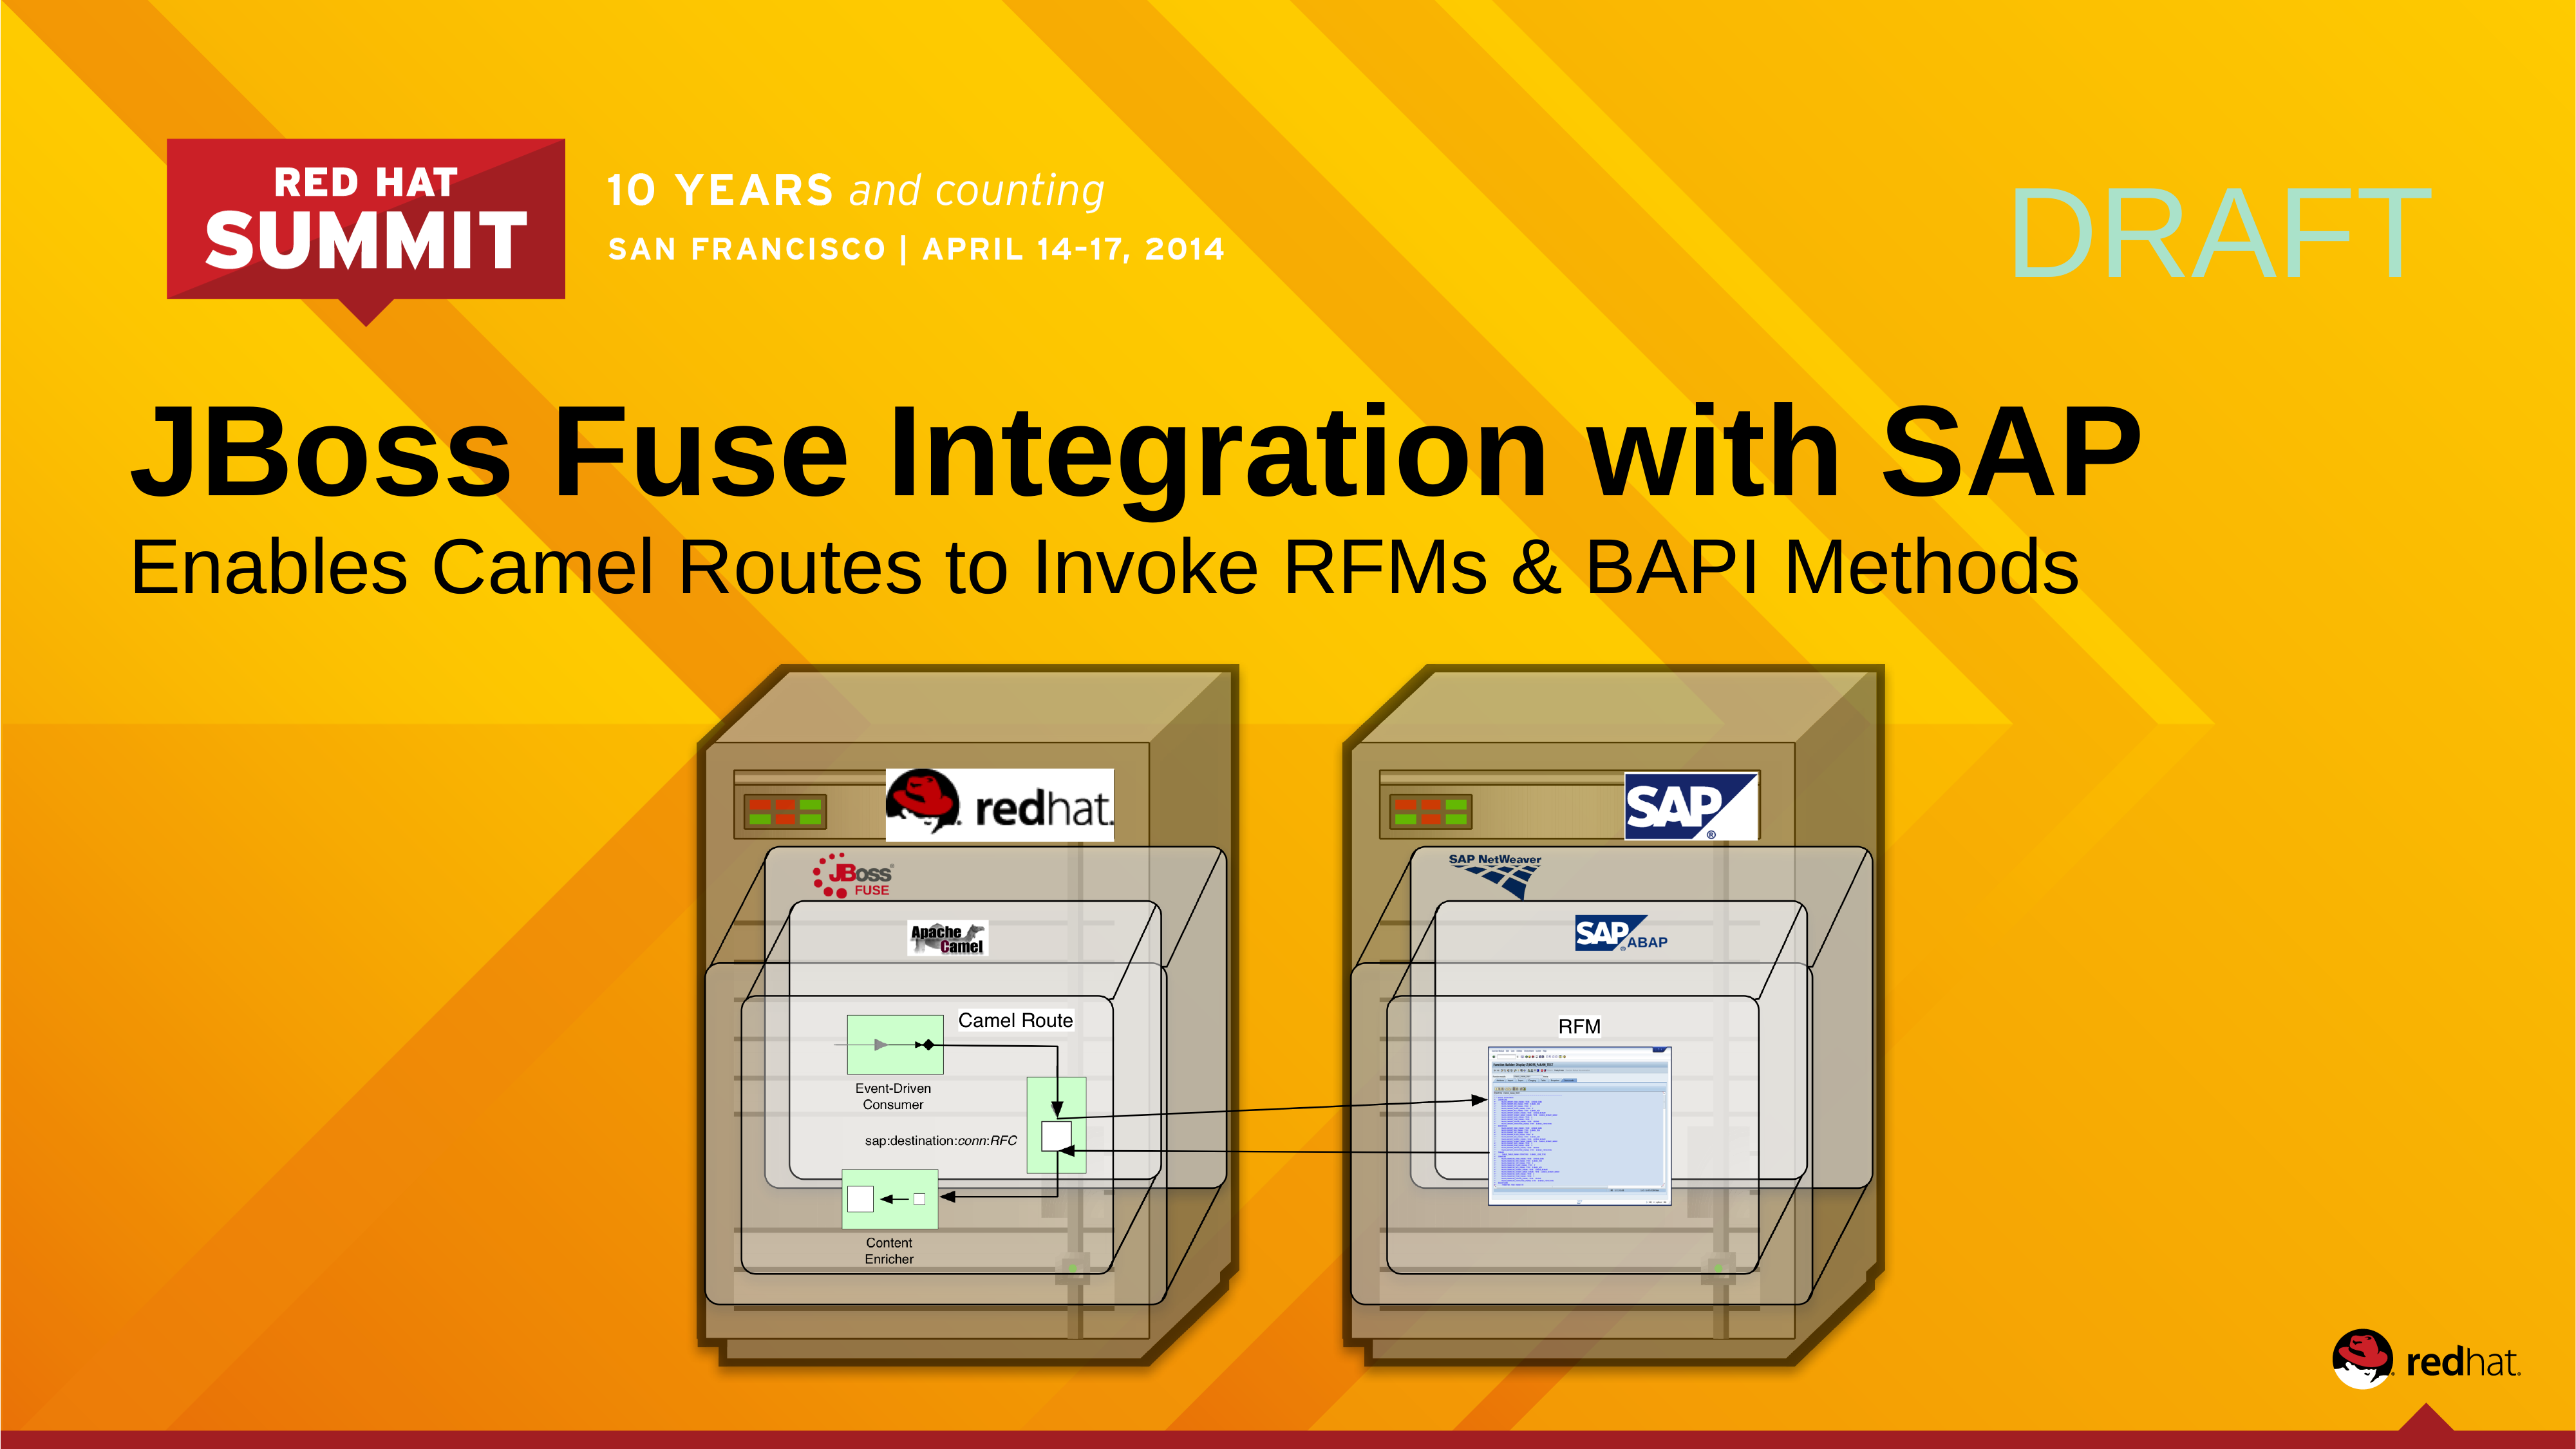

JBoss Fuse Integration with SAP
Enables Camel Routes to Invoke RFMs & BAPI Methods